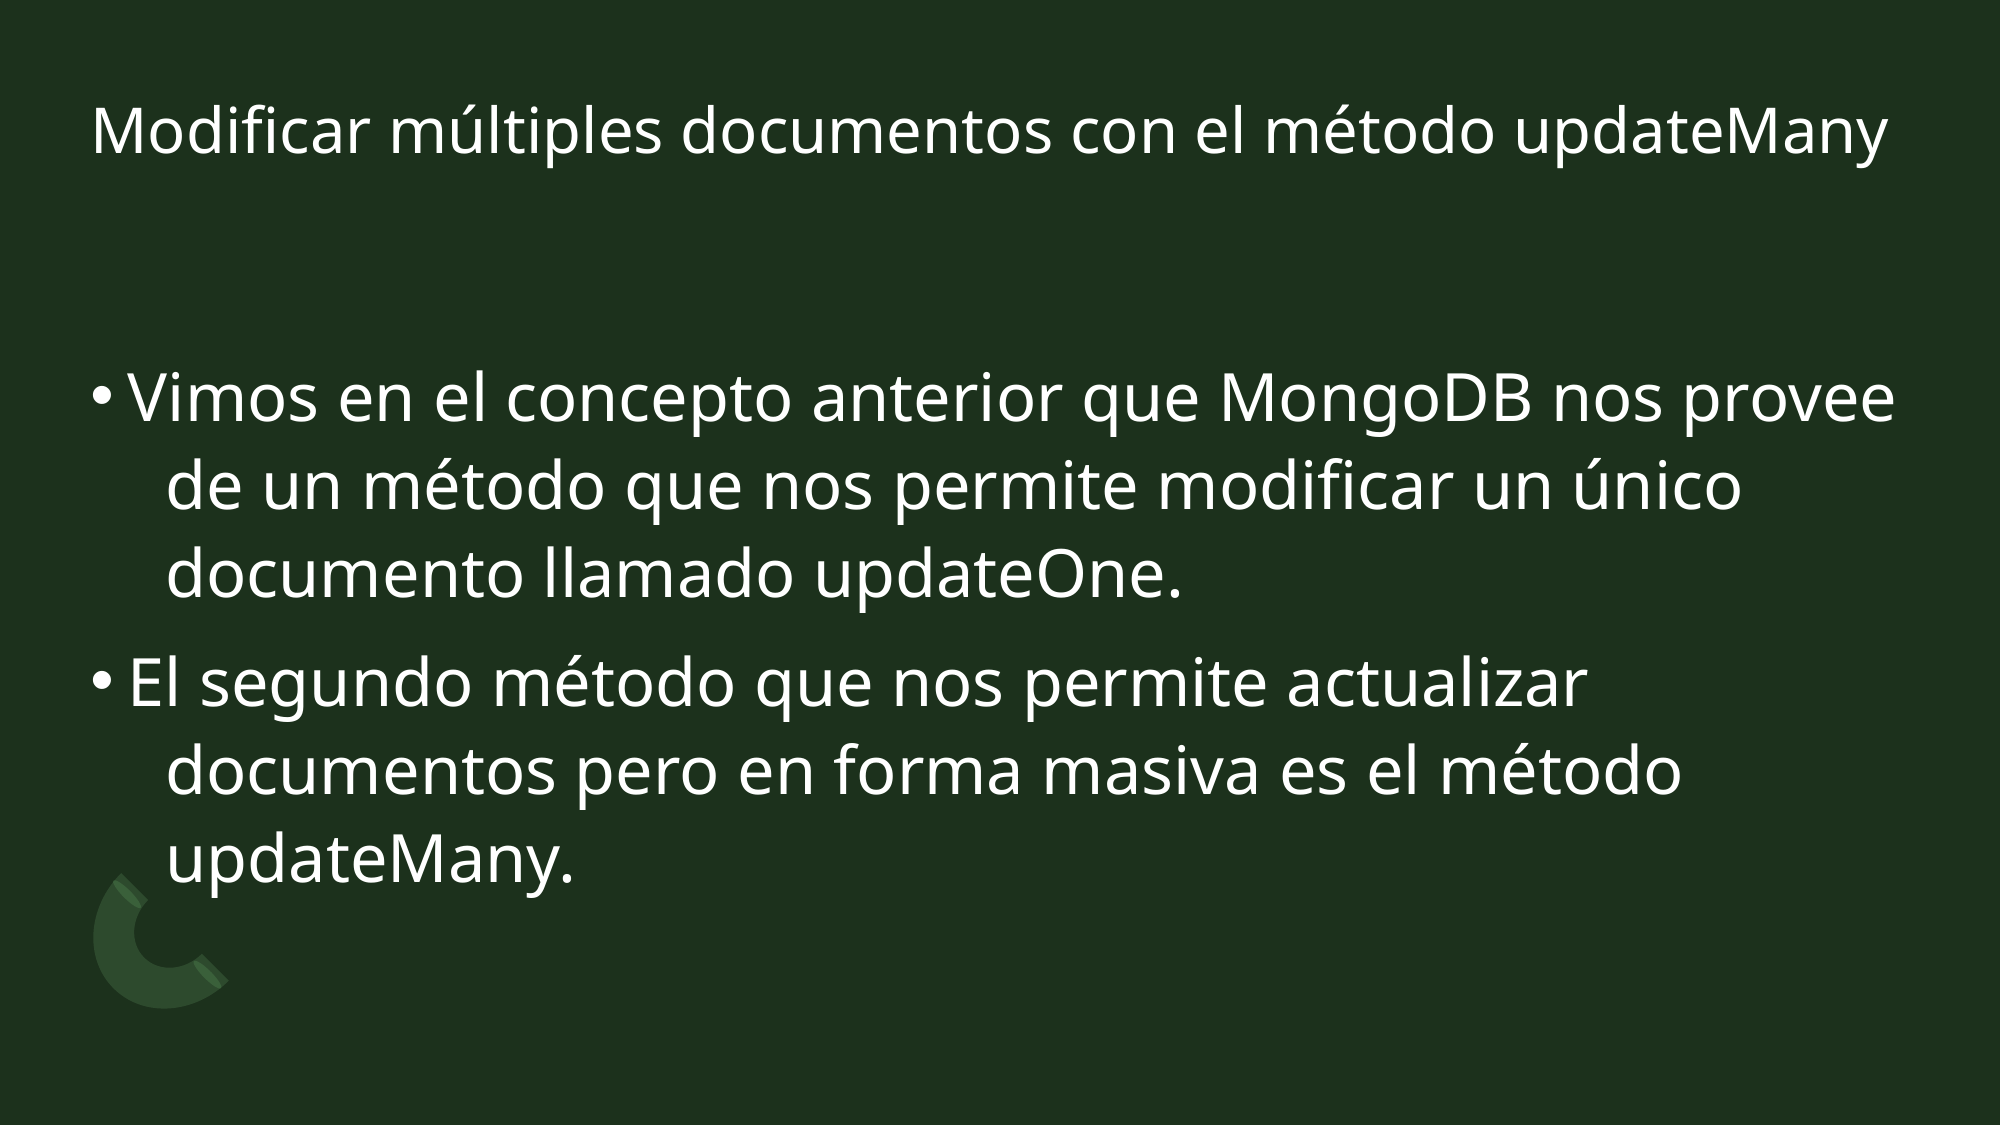

# Modificar múltiples documentos con el método updateMany
Vimos en el concepto anterior que MongoDB nos provee de un método que nos permite modificar un único documento llamado updateOne.
El segundo método que nos permite actualizar documentos pero en forma masiva es el método updateMany.